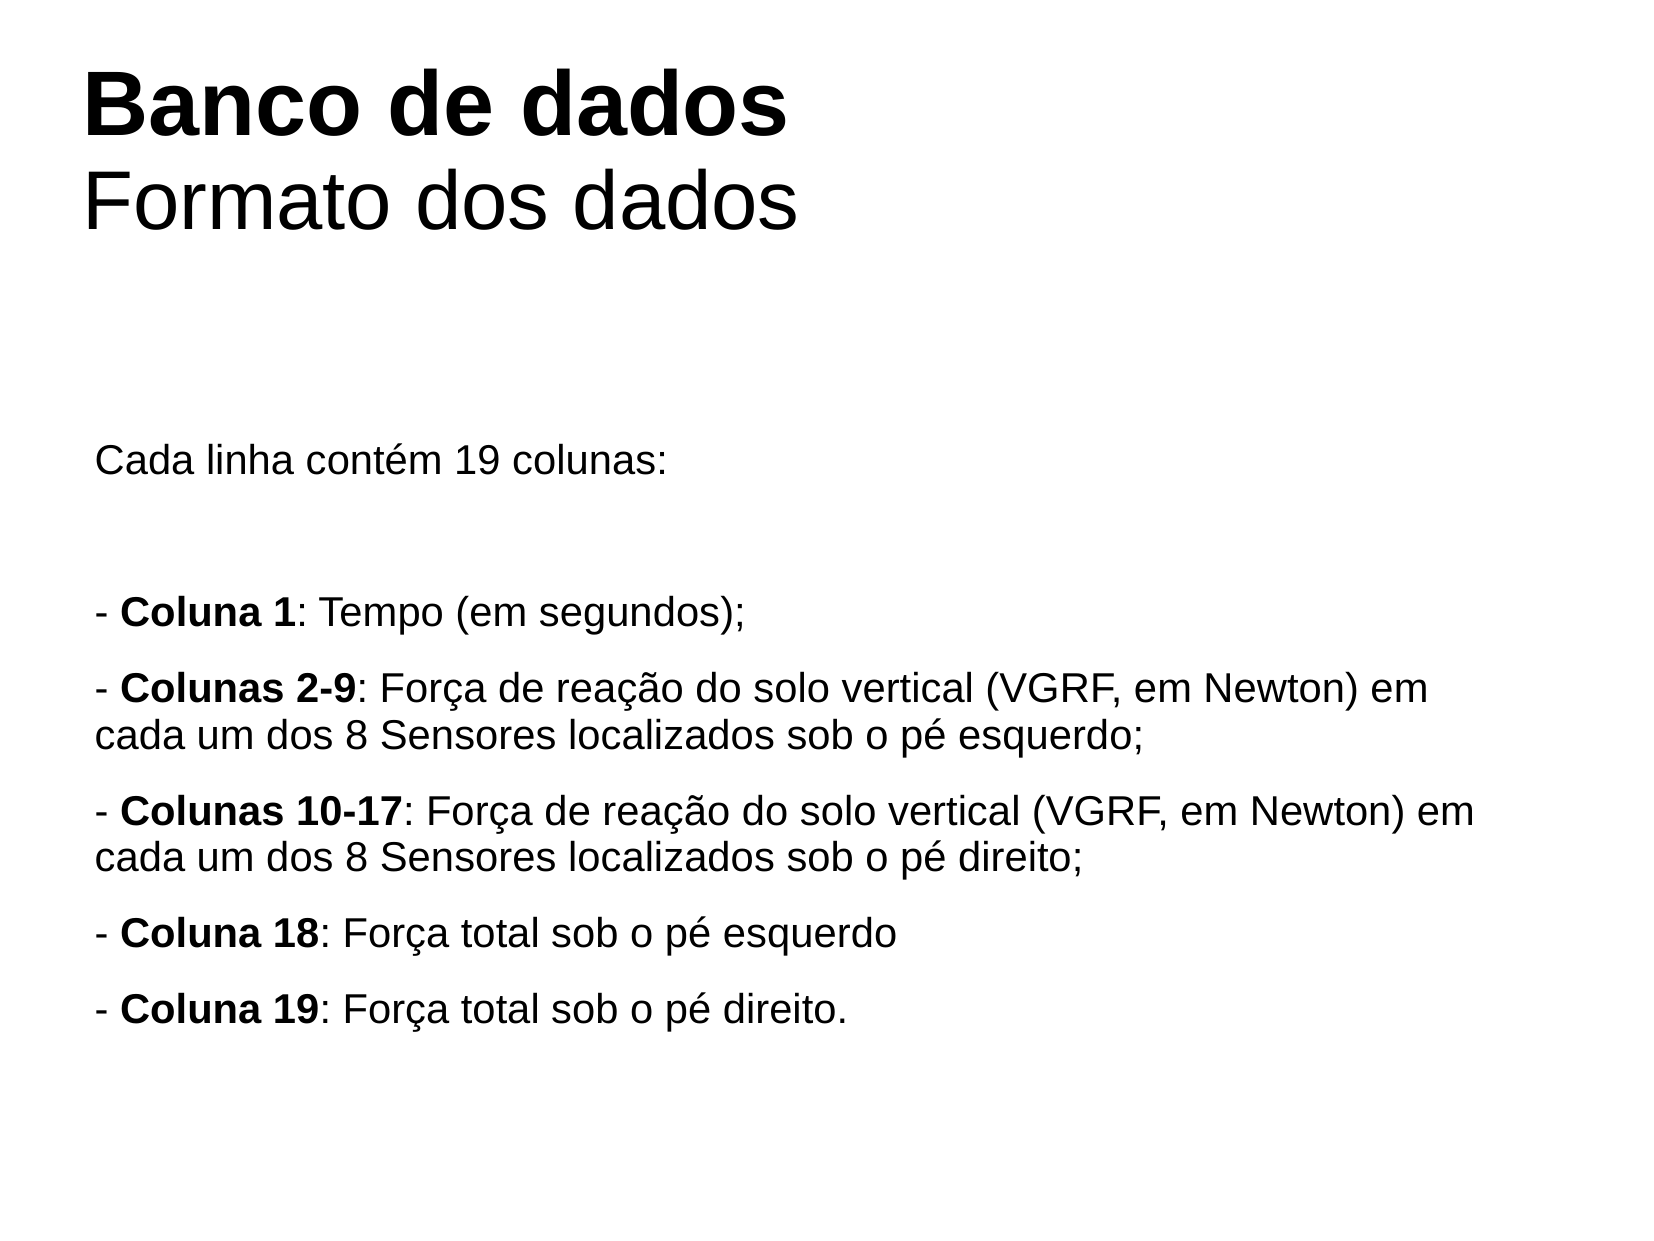

Banco de dados
Formato dos dados
# Cada linha contém 19 colunas:
- Coluna 1: Tempo (em segundos);
- Colunas 2-9: Força de reação do solo vertical (VGRF, em Newton) em cada um dos 8 Sensores localizados sob o pé esquerdo;
- Colunas 10-17: Força de reação do solo vertical (VGRF, em Newton) em cada um dos 8 Sensores localizados sob o pé direito;
- Coluna 18: Força total sob o pé esquerdo
- Coluna 19: Força total sob o pé direito.